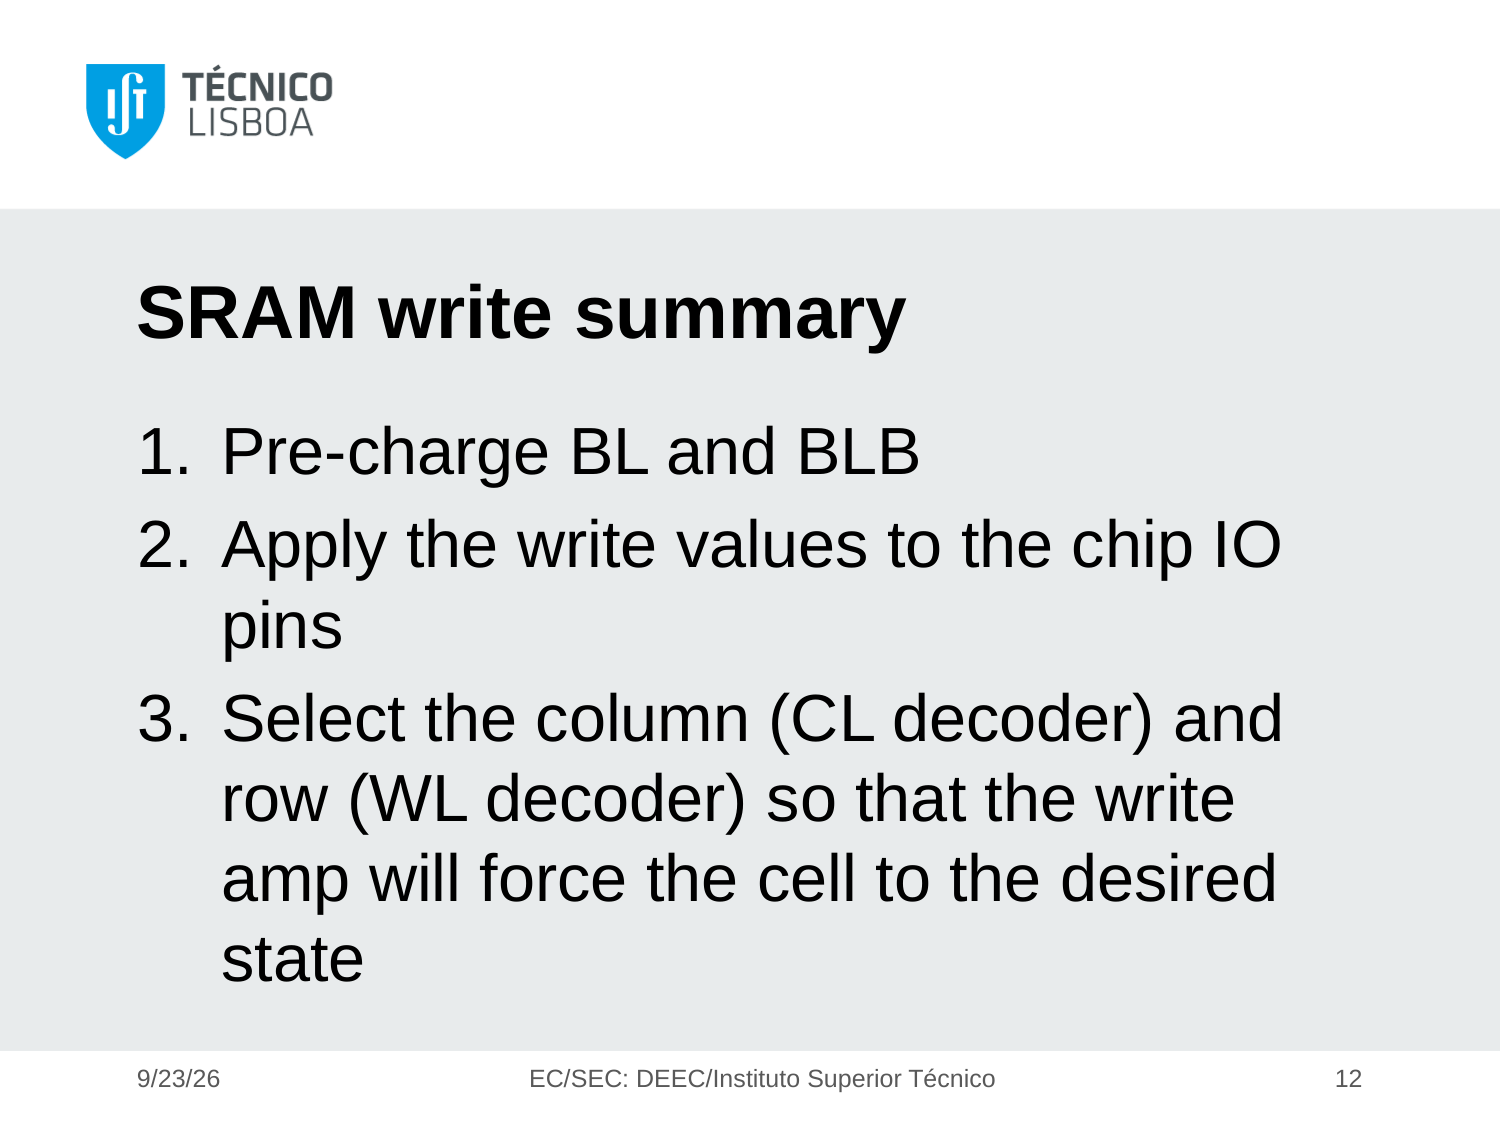

# SRAM write summary
Pre-charge BL and BLB
Apply the write values to the chip IO pins
Select the column (CL decoder) and row (WL decoder) so that the write amp will force the cell to the desired state
EC/SEC: DEEC/Instituto Superior Técnico